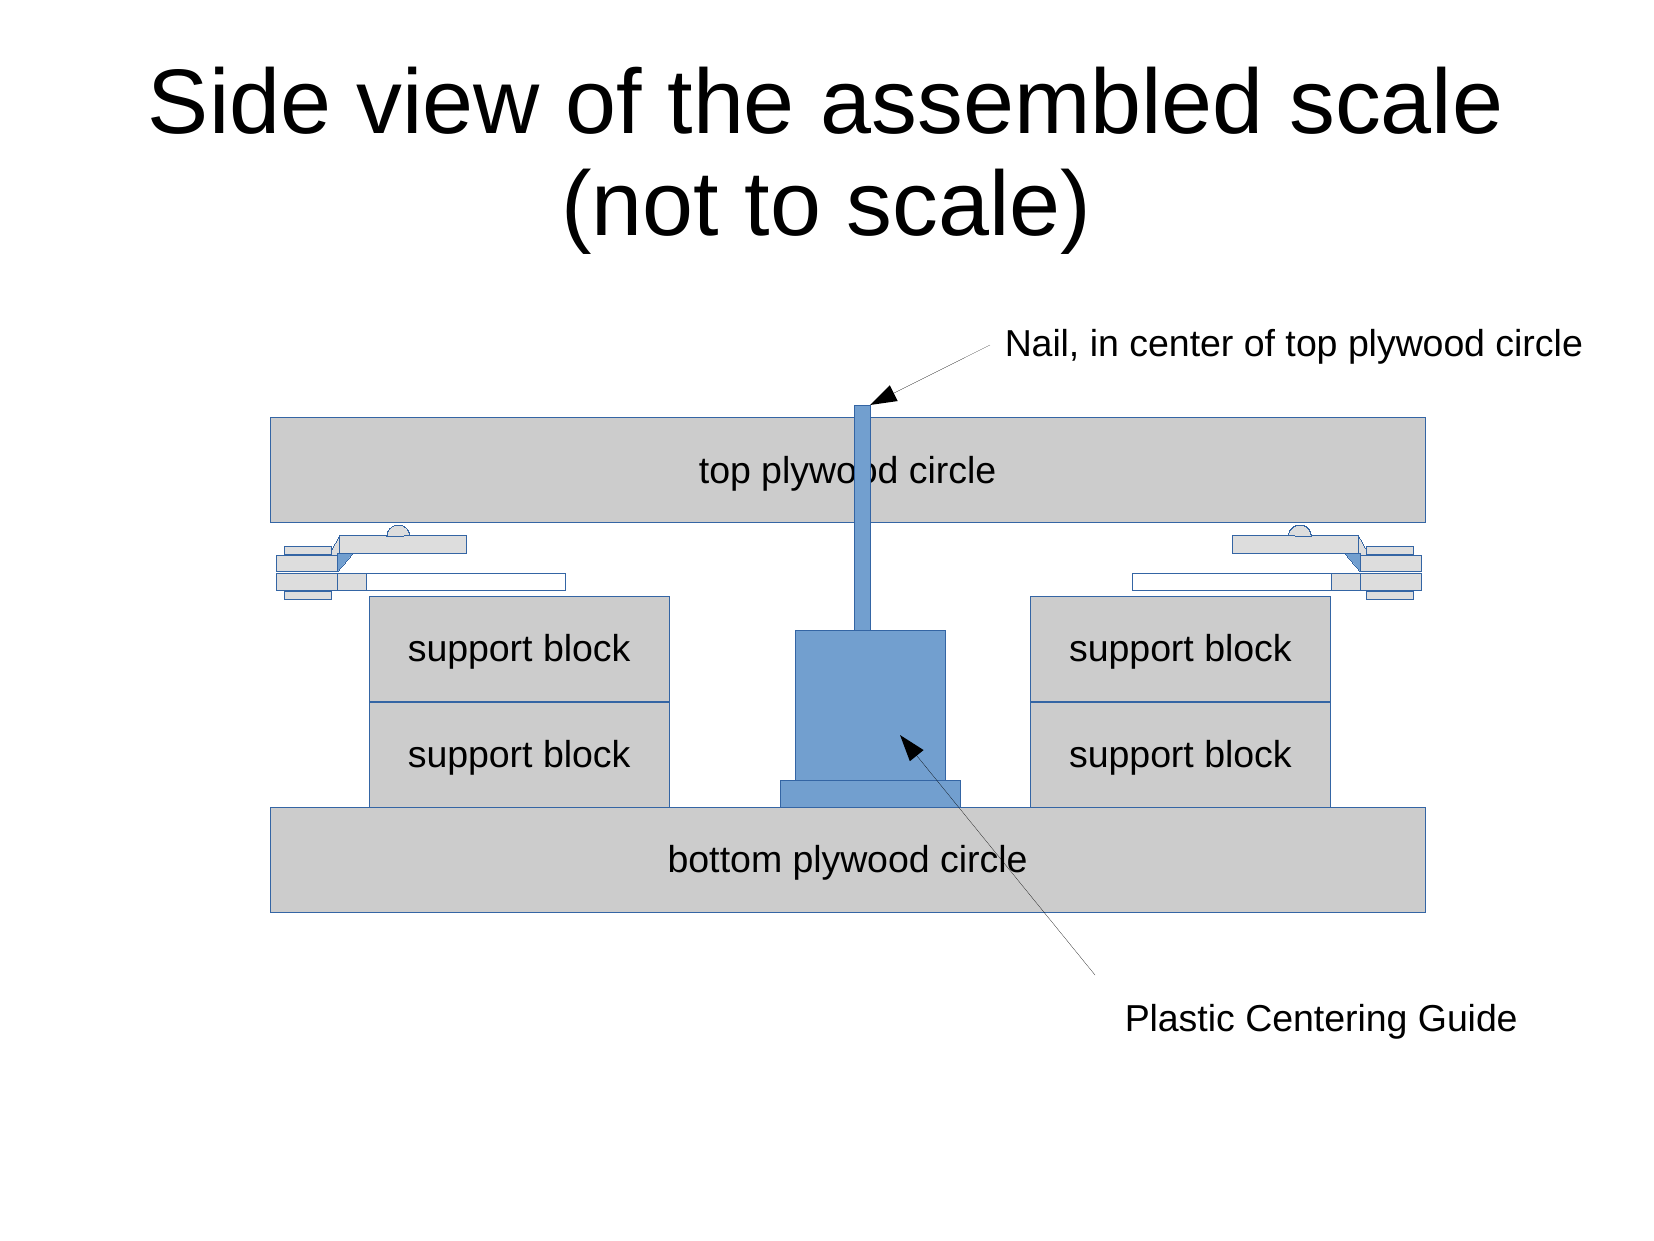

# Side view of the assembled scale (not to scale)
Nail, in center of top plywood circle
top plywood circle
support block
support block
support block
support block
bottom plywood circle
Plastic Centering Guide